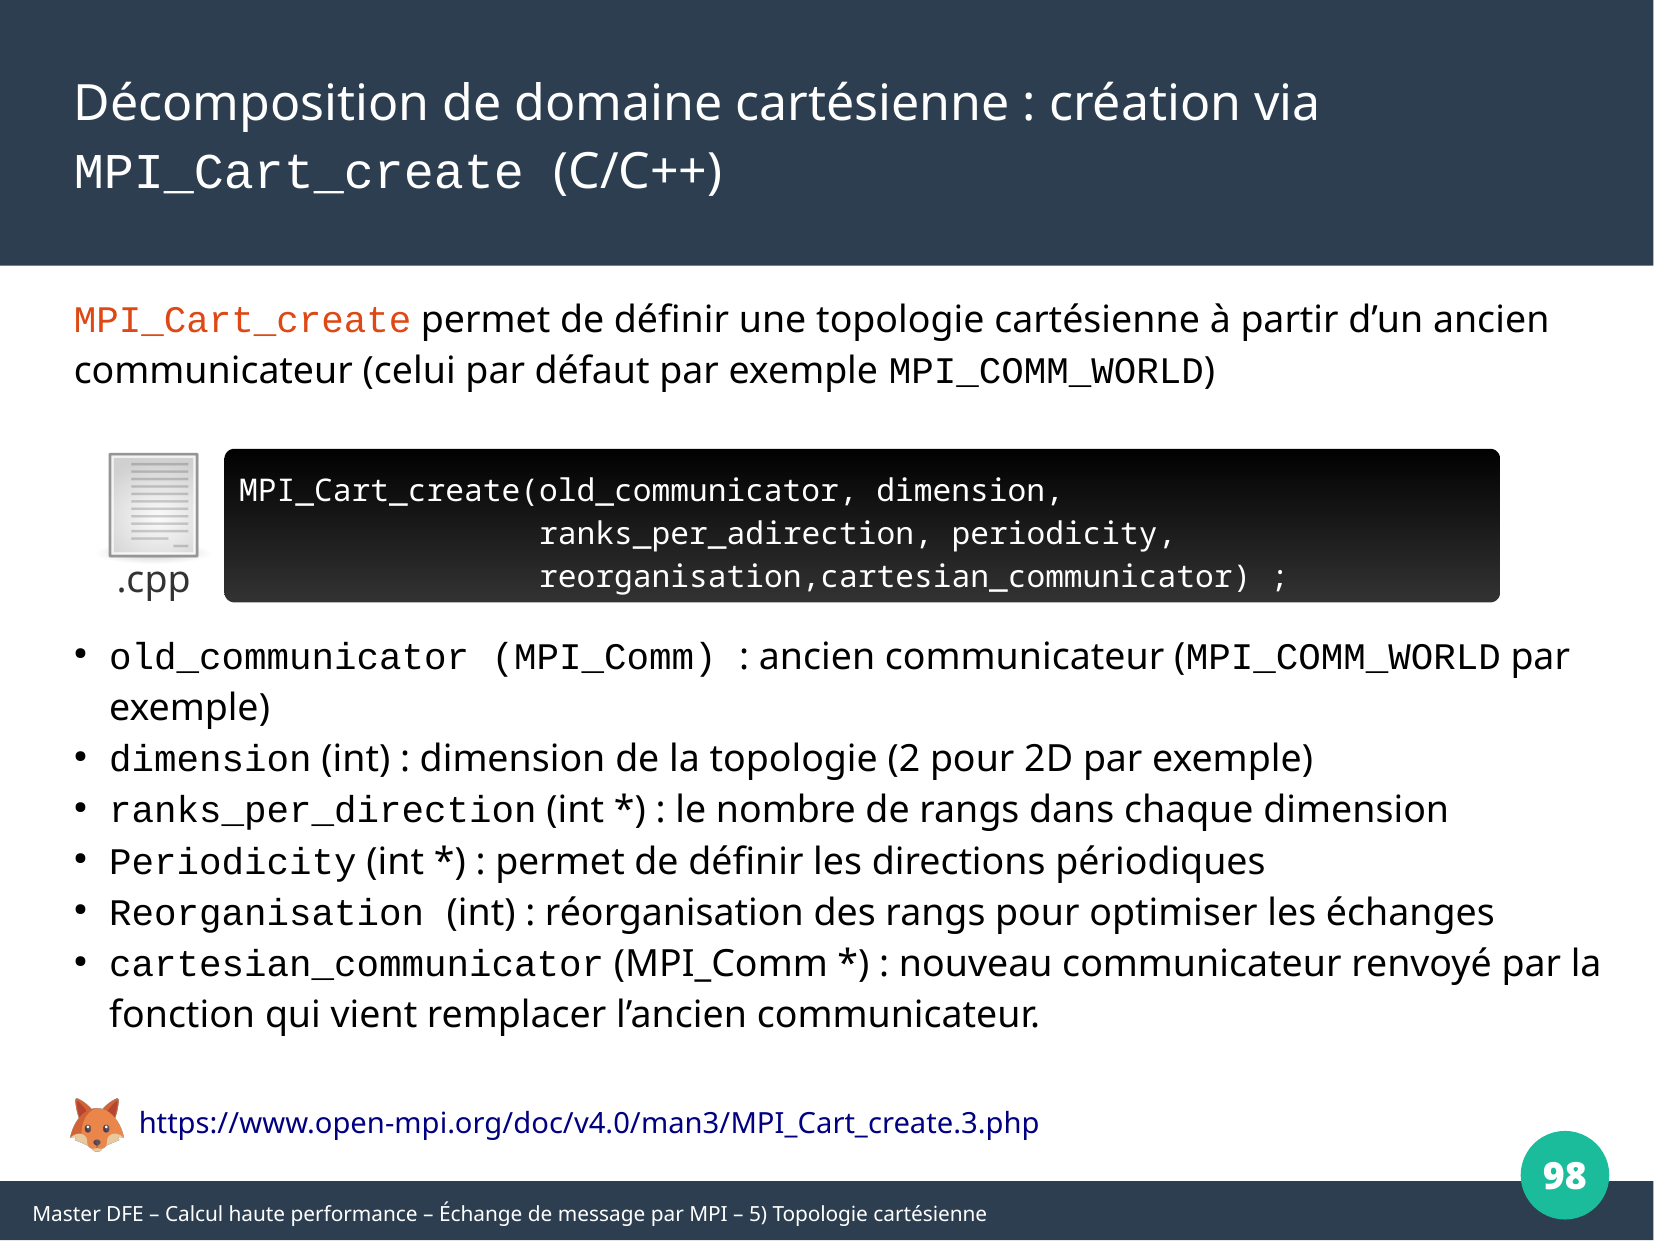

Décomposition de domaine cartésienne : création via MPI_Cart_create (C/C++)
MPI_Cart_create permet de définir une topologie cartésienne à partir d’un ancien communicateur (celui par défaut par exemple MPI_COMM_WORLD)
MPI_Cart_create(old_communicator, dimension,
 ranks_per_adirection, periodicity,
 reorganisation,cartesian_communicator) ;
.cpp
old_communicator (MPI_Comm) : ancien communicateur (MPI_COMM_WORLD par exemple)
dimension (int) : dimension de la topologie (2 pour 2D par exemple)
ranks_per_direction (int *) : le nombre de rangs dans chaque dimension
Periodicity (int *) : permet de définir les directions périodiques
Reorganisation (int) : réorganisation des rangs pour optimiser les échanges
cartesian_communicator (MPI_Comm *) : nouveau communicateur renvoyé par la fonction qui vient remplacer l’ancien communicateur.
https://www.open-mpi.org/doc/v4.0/man3/MPI_Cart_create.3.php
98
Master DFE – Calcul haute performance – Échange de message par MPI – 5) Topologie cartésienne